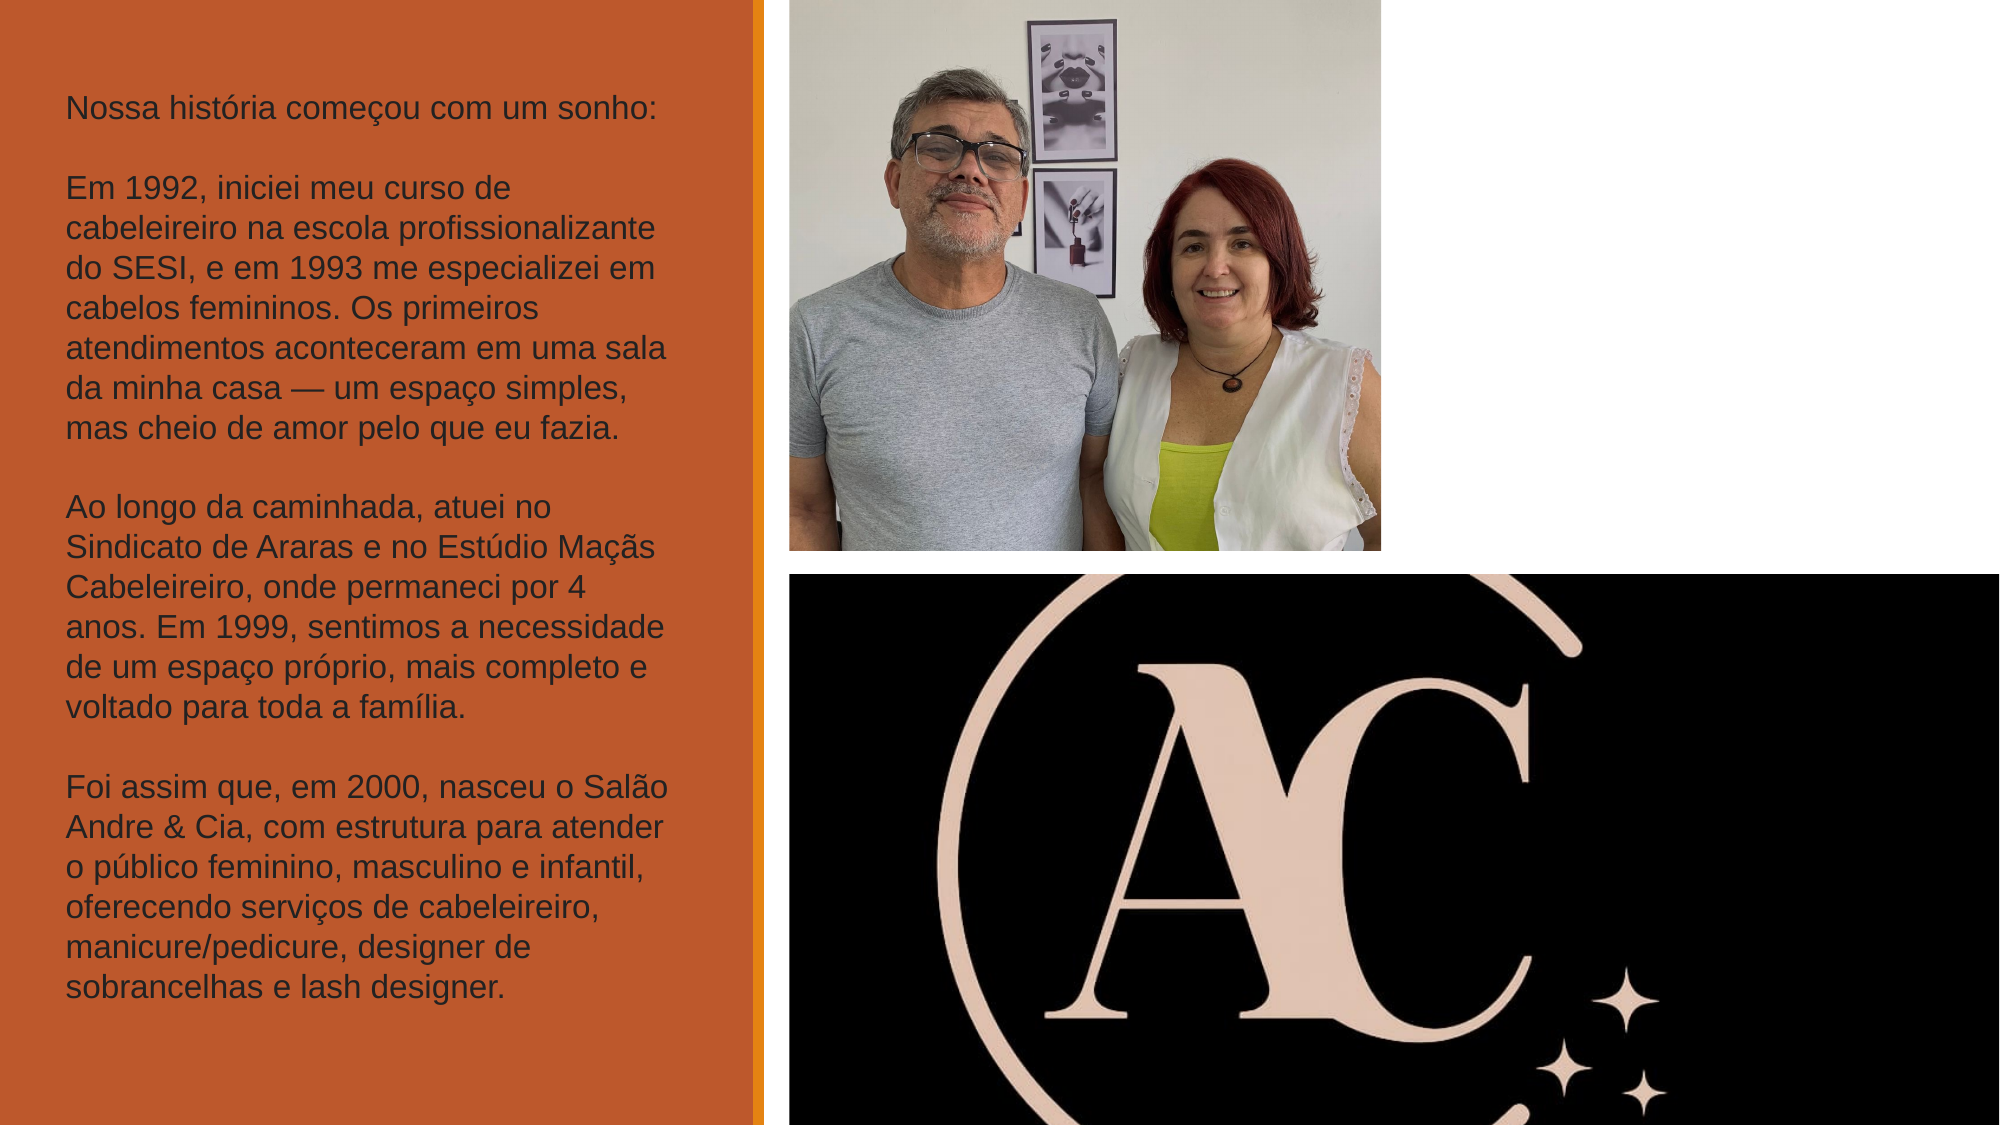

Nossa história começou com um sonho:
Em 1992, iniciei meu curso de cabeleireiro na escola profissionalizante do SESI, e em 1993 me especializei em cabelos femininos. Os primeiros atendimentos aconteceram em uma sala da minha casa — um espaço simples, mas cheio de amor pelo que eu fazia.
Ao longo da caminhada, atuei no Sindicato de Araras e no Estúdio Maçãs Cabeleireiro, onde permaneci por 4 anos. Em 1999, sentimos a necessidade de um espaço próprio, mais completo e voltado para toda a família.
Foi assim que, em 2000, nasceu o Salão Andre & Cia, com estrutura para atender o público feminino, masculino e infantil, oferecendo serviços de cabeleireiro, manicure/pedicure, designer de sobrancelhas e lash designer.
#